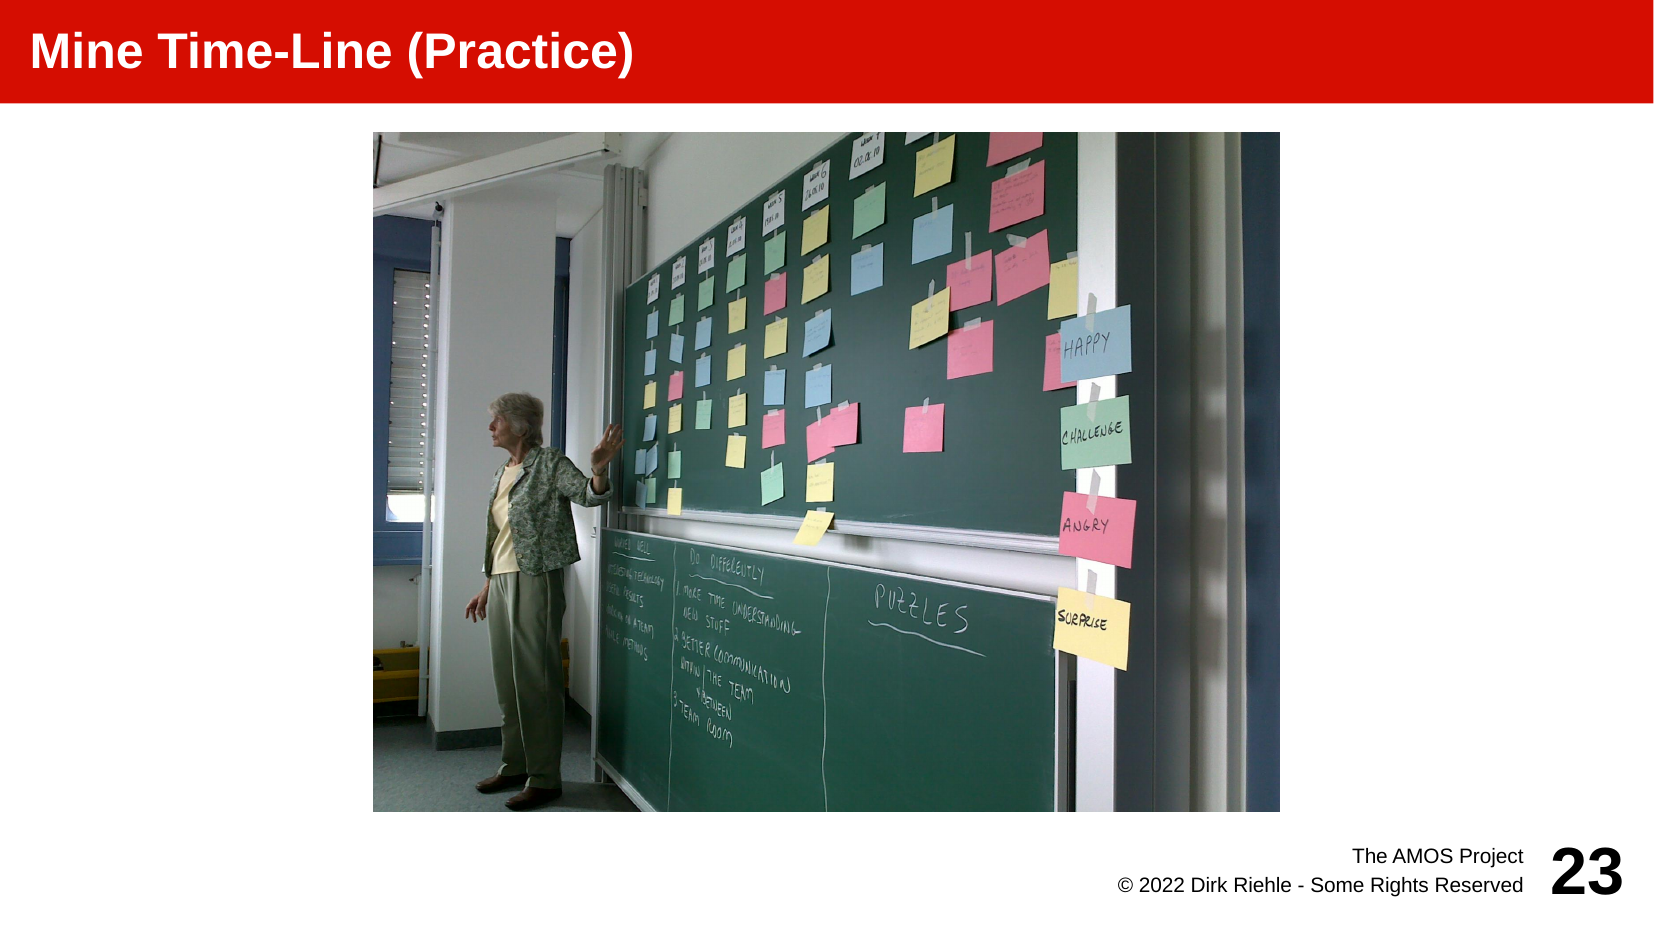

# Mine Time-Line (Practice)
The AMOS Project
23
© 2022 Dirk Riehle - Some Rights Reserved